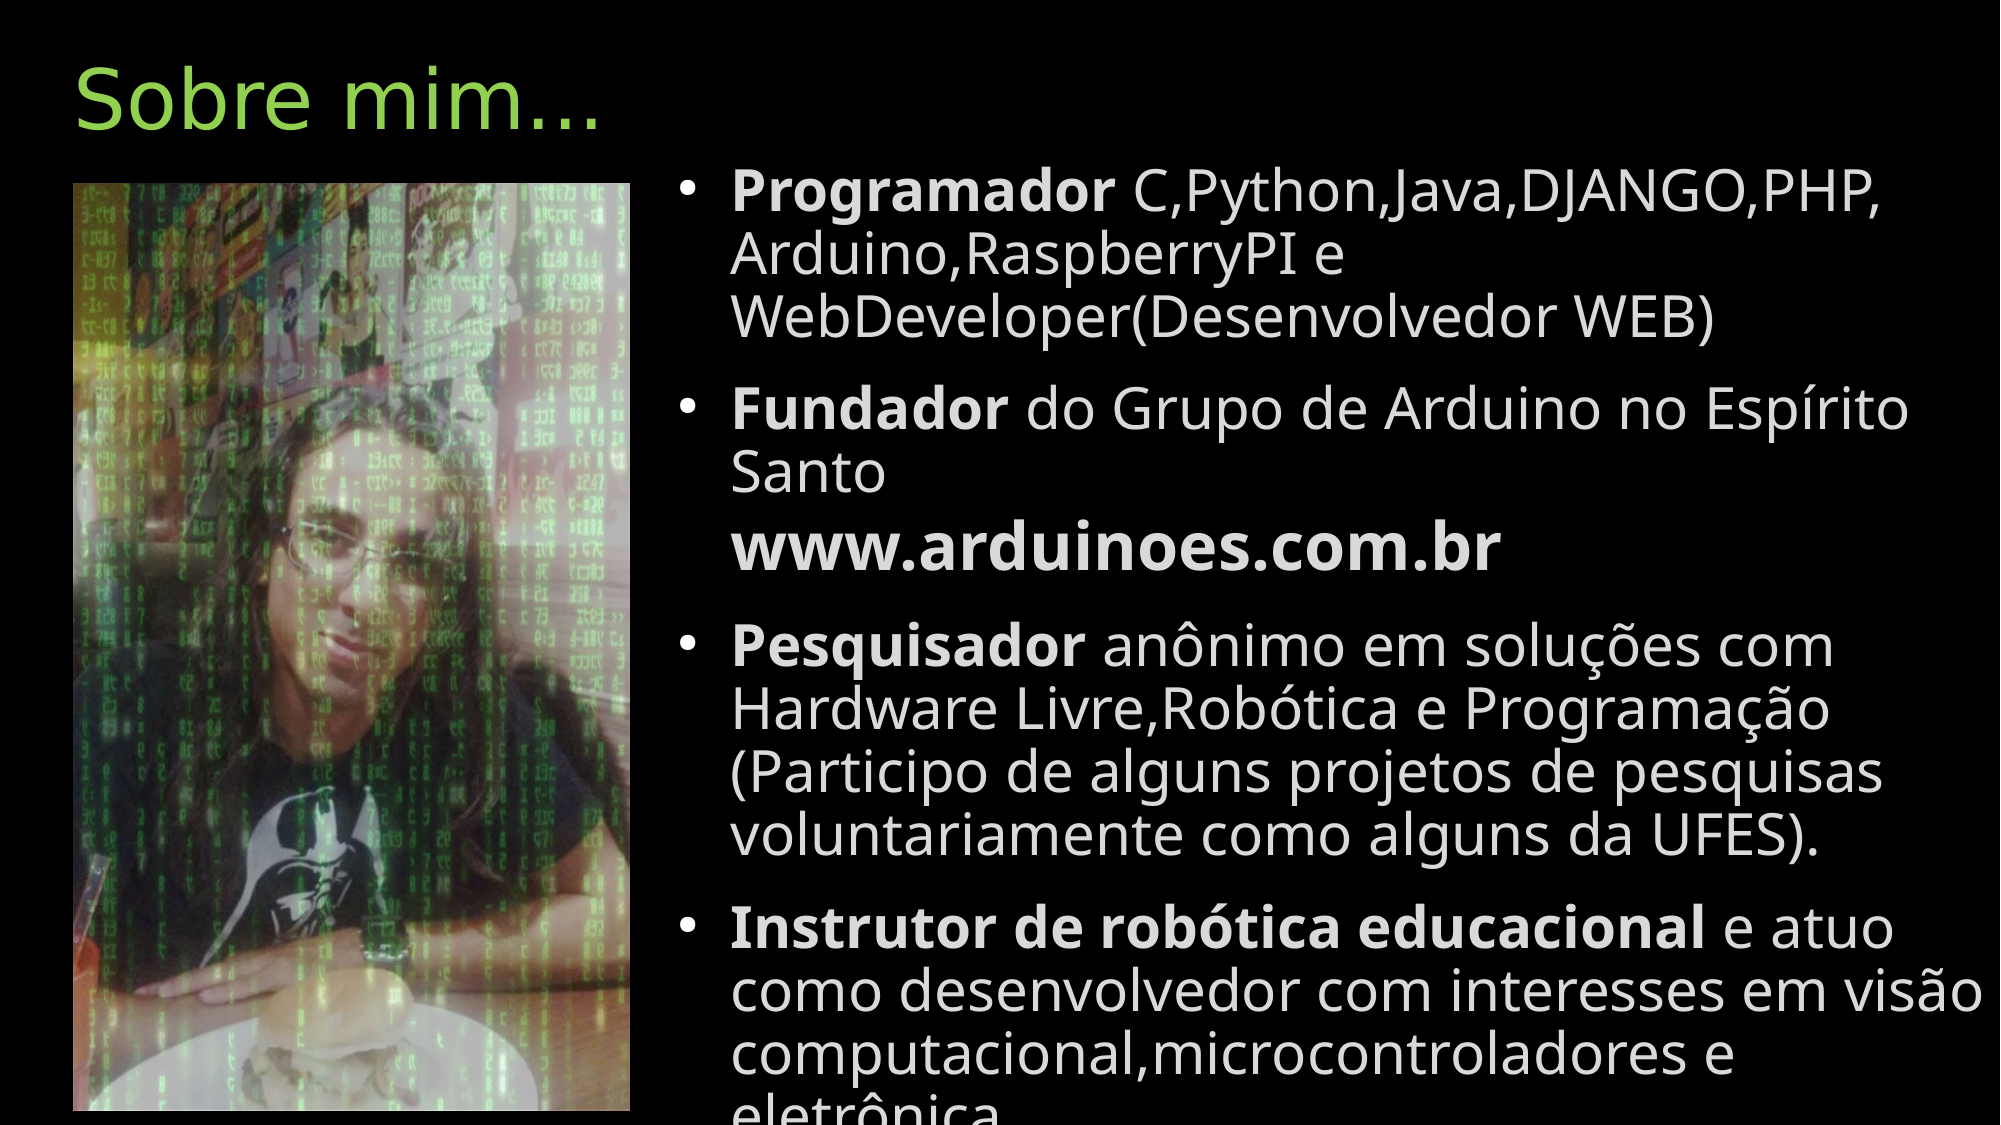

# Sobre mim...
Programador C,Python,Java,DJANGO,PHP,
Arduino,RaspberryPI e WebDeveloper(Desenvolvedor WEB)
Fundador do Grupo de Arduino no Espírito Santo
www.arduinoes.com.br
Pesquisador anônimo em soluções com Hardware Livre,Robótica e Programação (Participo de alguns projetos de pesquisas voluntariamente como alguns da UFES).
Instrutor de robótica educacional e atuo como desenvolvedor com interesses em visão computacional,microcontroladores e eletrônica.